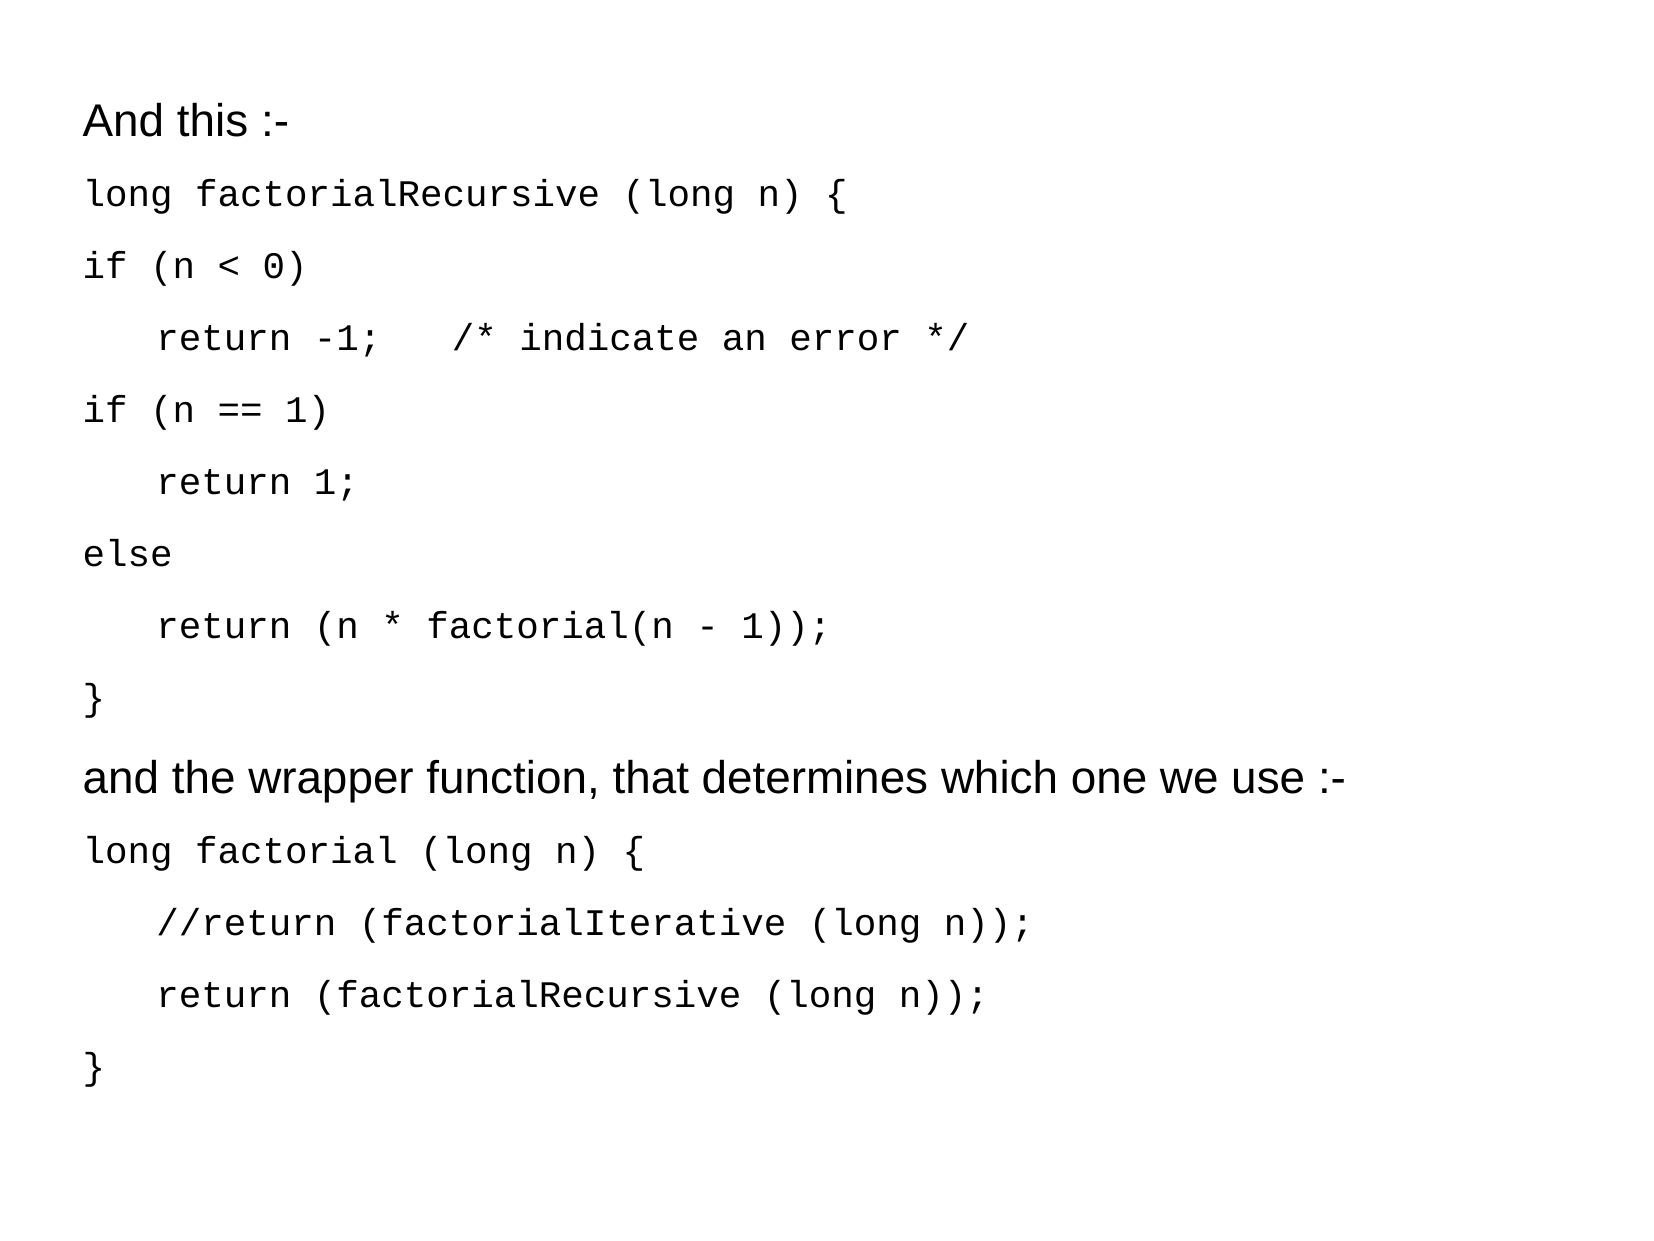

# And this :-
long factorialRecursive (long n) {
if (n < 0)
 	return -1;	/* indicate an error */
if (n == 1)
 	return 1;
else
 	return (n * factorial(n - 1));
}
and the wrapper function, that determines which one we use :-
long factorial (long n) {
 	//return (factorialIterative (long n));
 	return (factorialRecursive (long n));
}